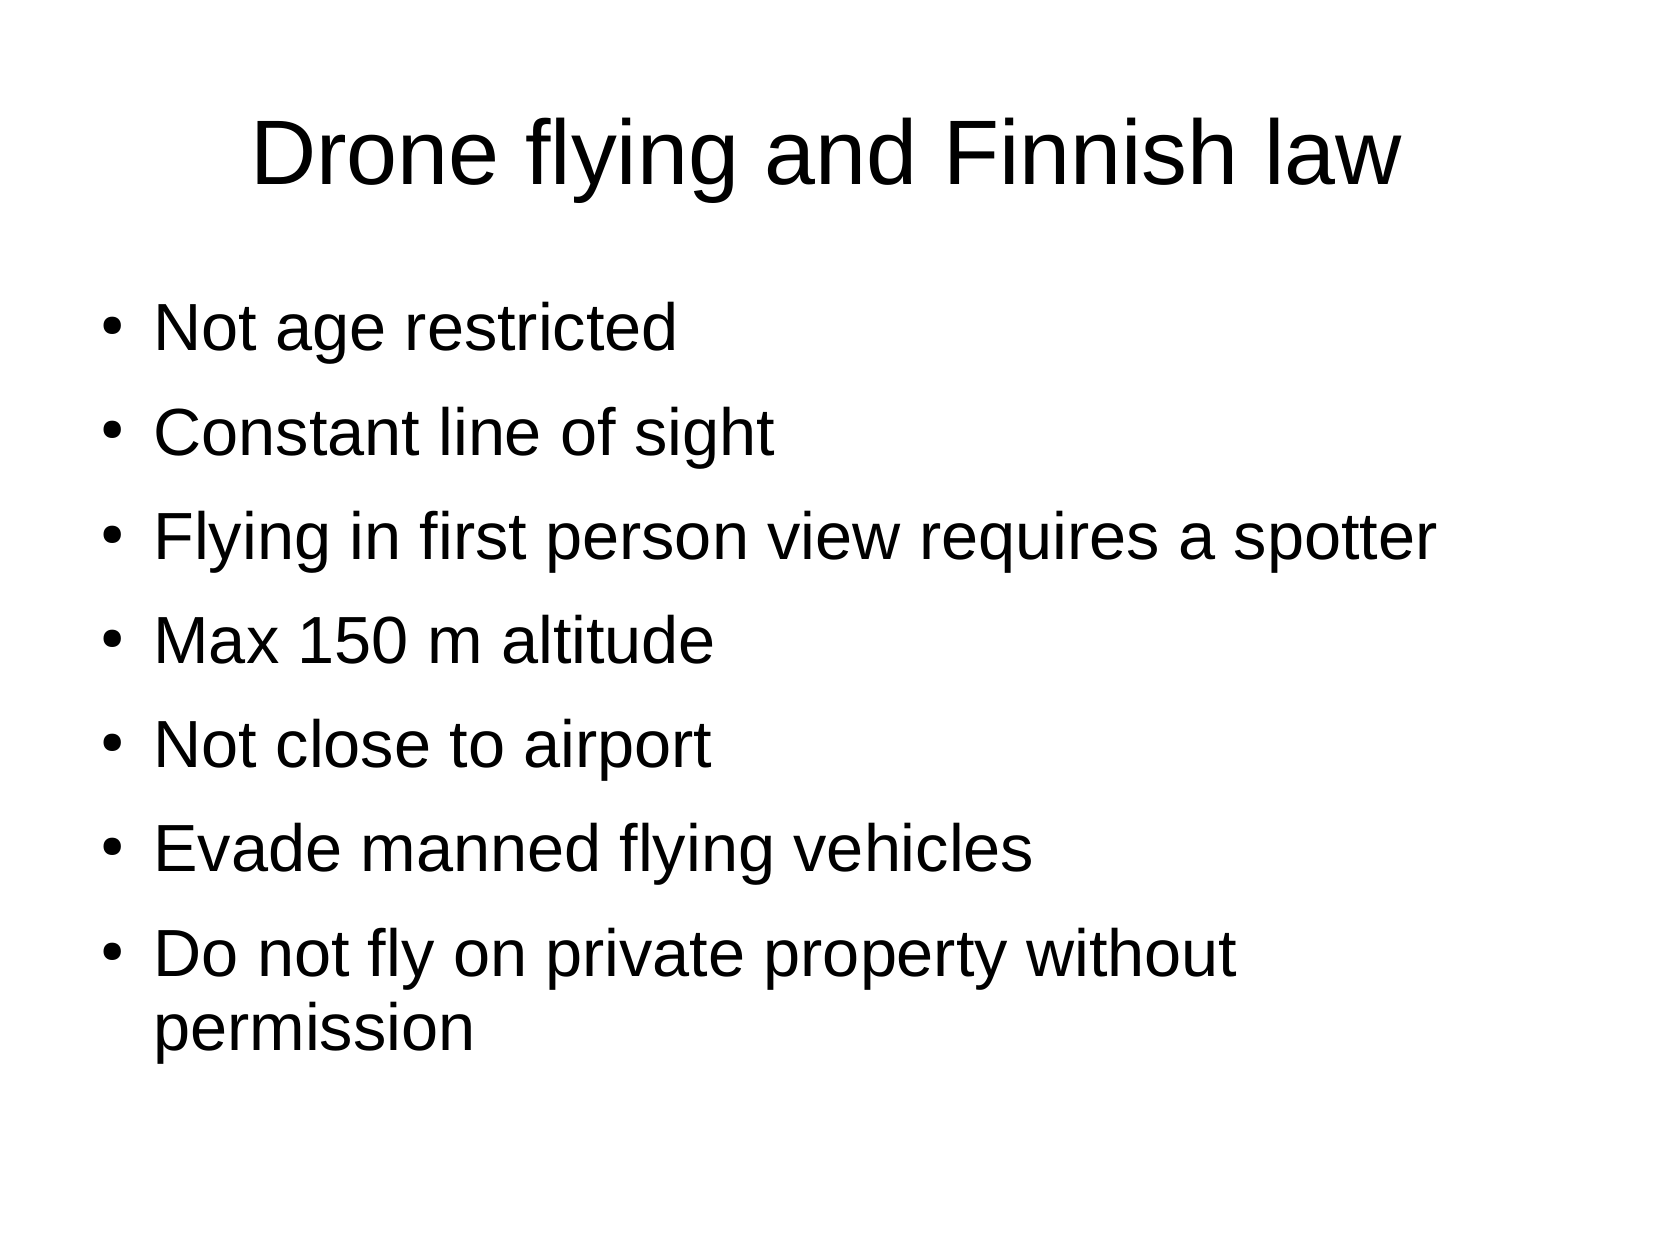

# Drone flying and Finnish law
Not age restricted
Constant line of sight
Flying in first person view requires a spotter
Max 150 m altitude
Not close to airport
Evade manned flying vehicles
Do not fly on private property without permission